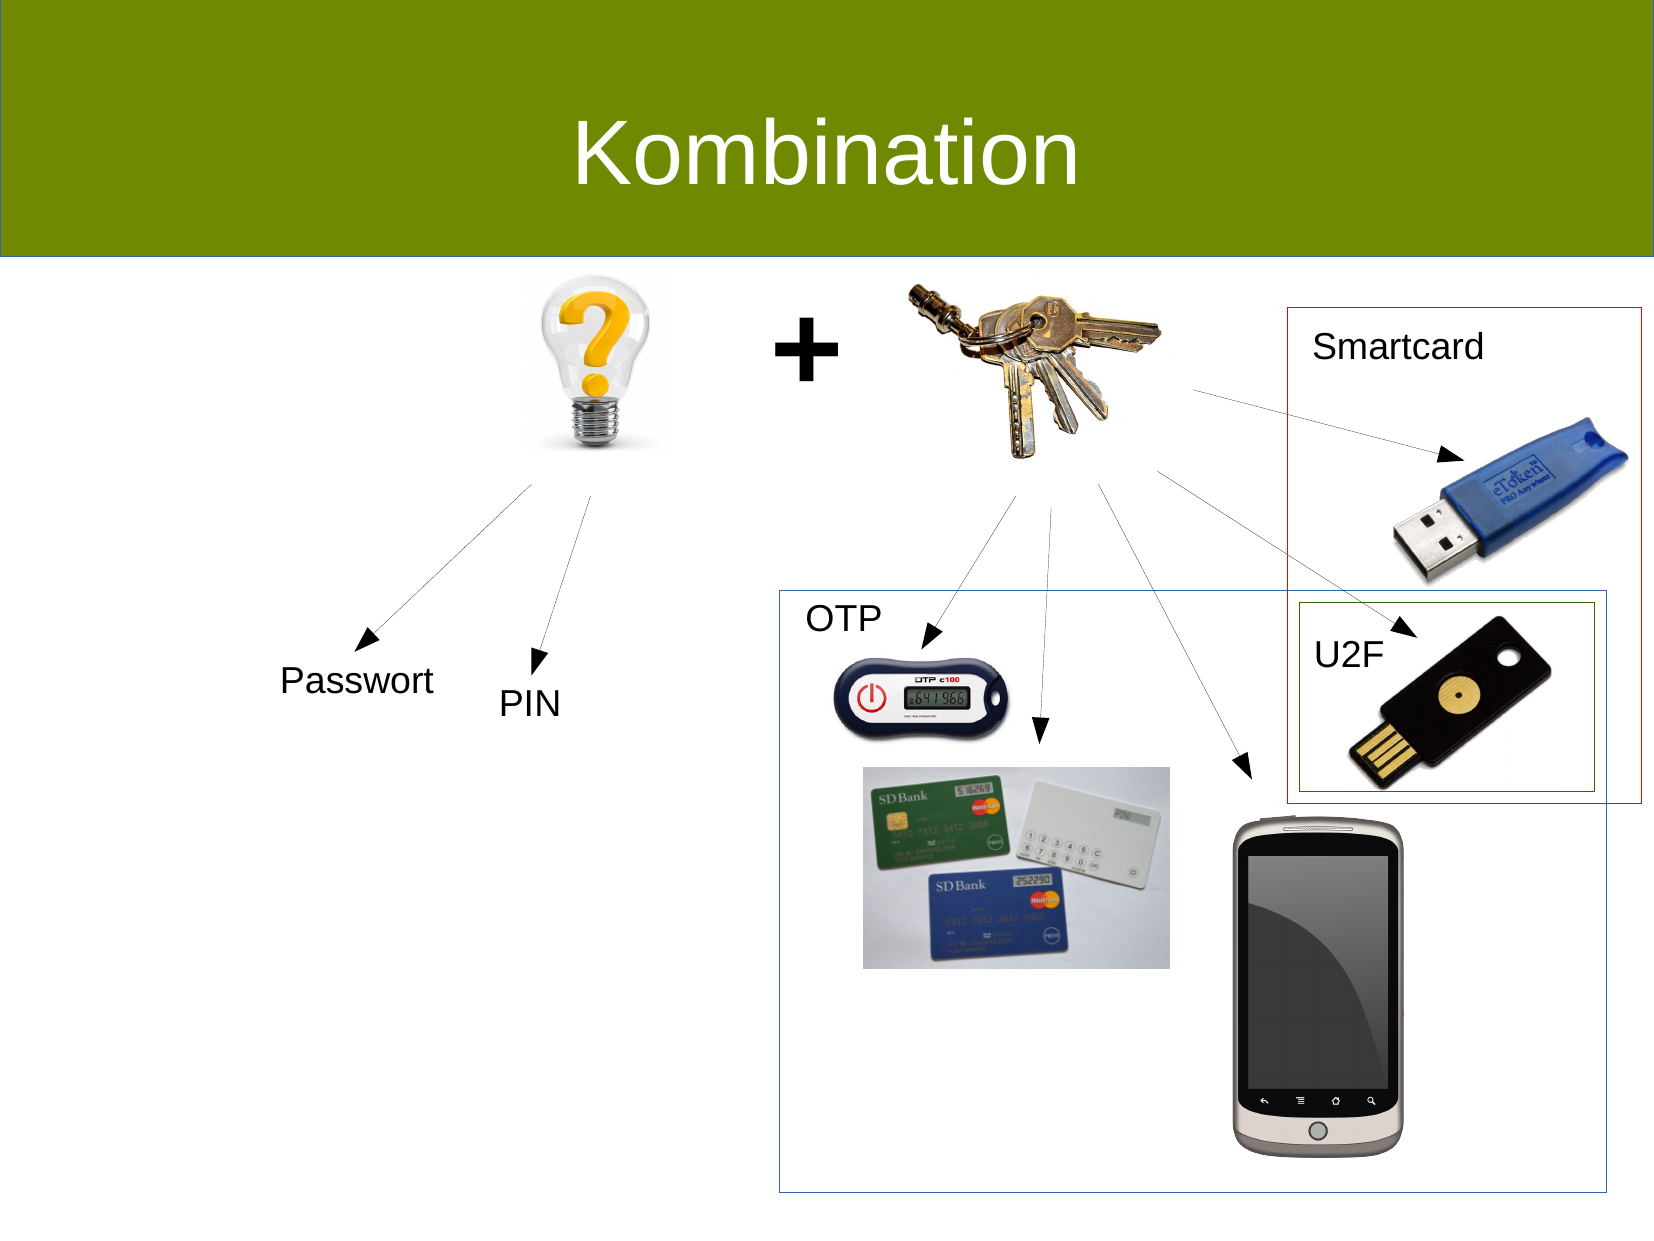

# Kombination
+
Smartcard
OTP
U2F
Passwort
PIN